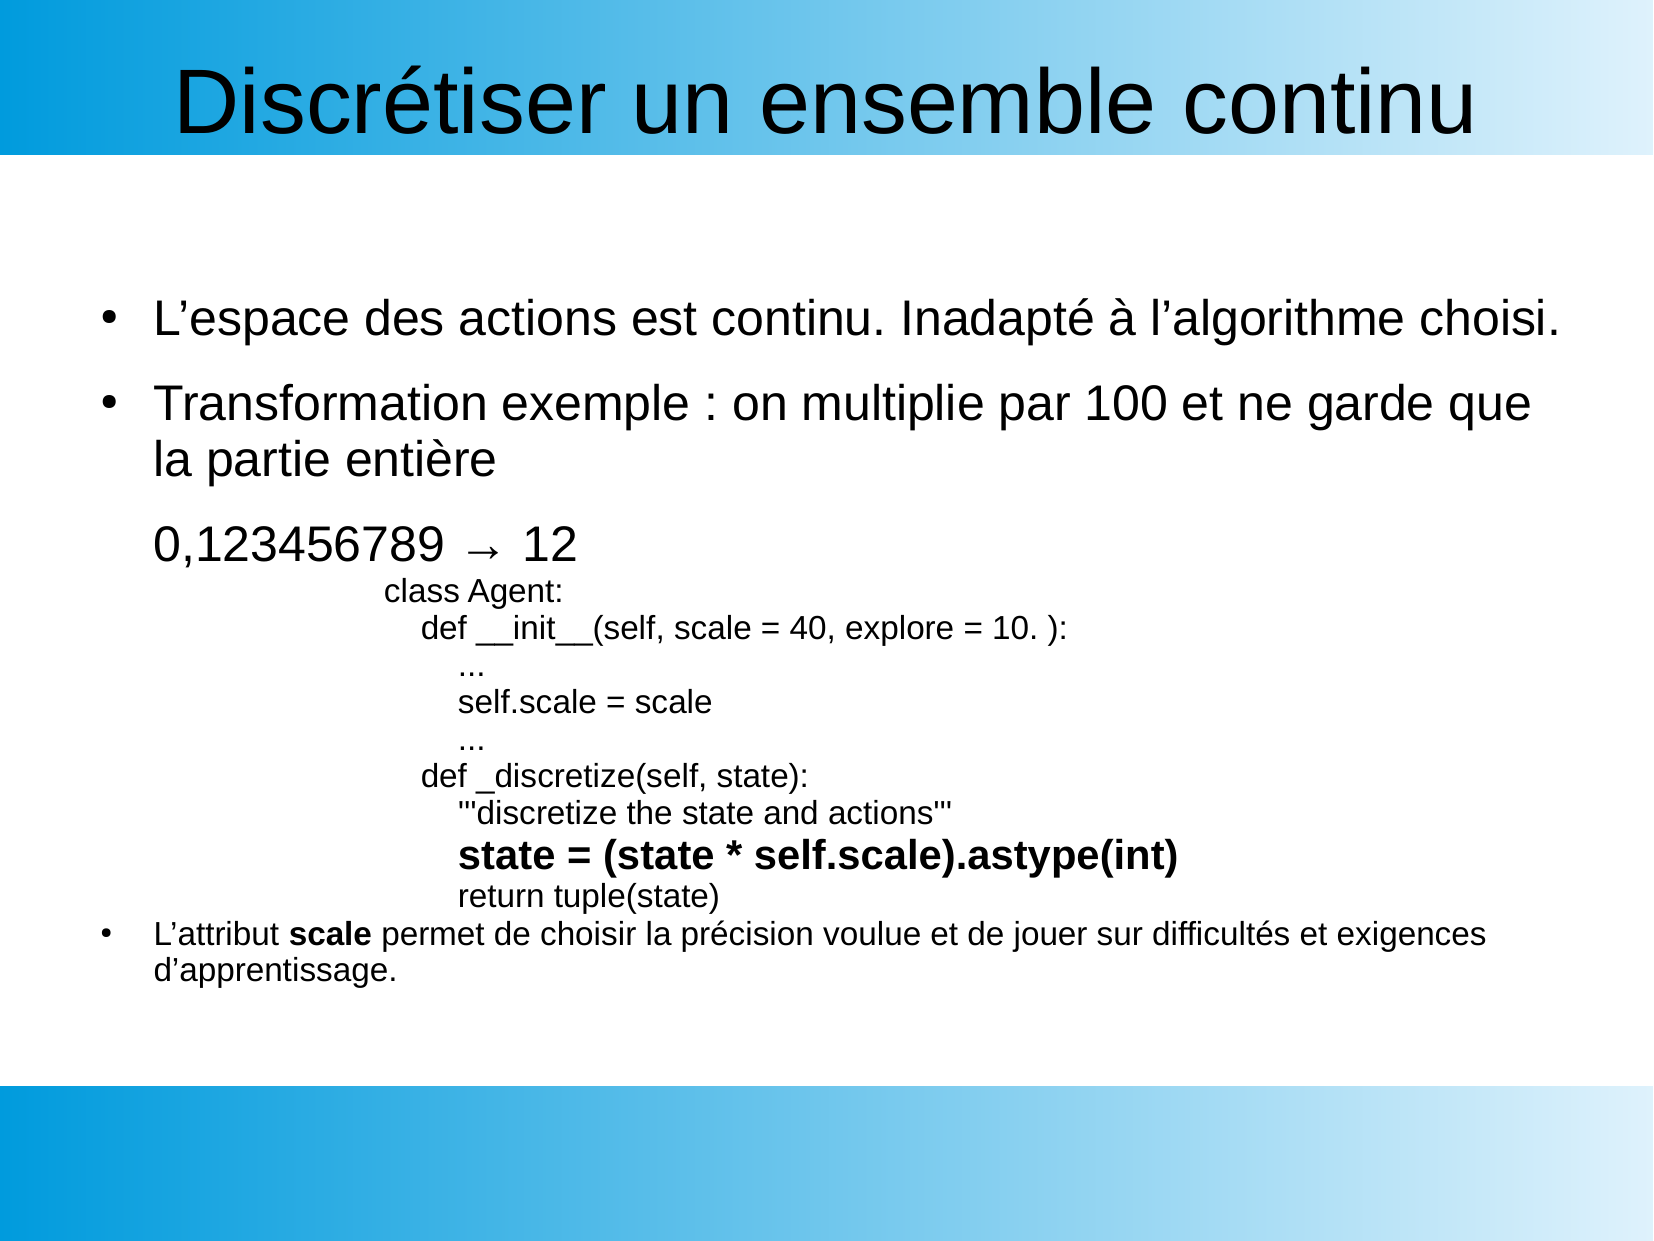

# Discrétiser un ensemble continu
L’espace des actions est continu. Inadapté à l’algorithme choisi.
Transformation exemple : on multiplie par 100 et ne garde que la partie entière
0,123456789 → 12
class Agent:
 def __init__(self, scale = 40, explore = 10. ):
 ...
 self.scale = scale
 ...
 def _discretize(self, state):
 '''discretize the state and actions'''
 state = (state * self.scale).astype(int)
 return tuple(state)
L’attribut scale permet de choisir la précision voulue et de jouer sur difficultés et exigences d’apprentissage.